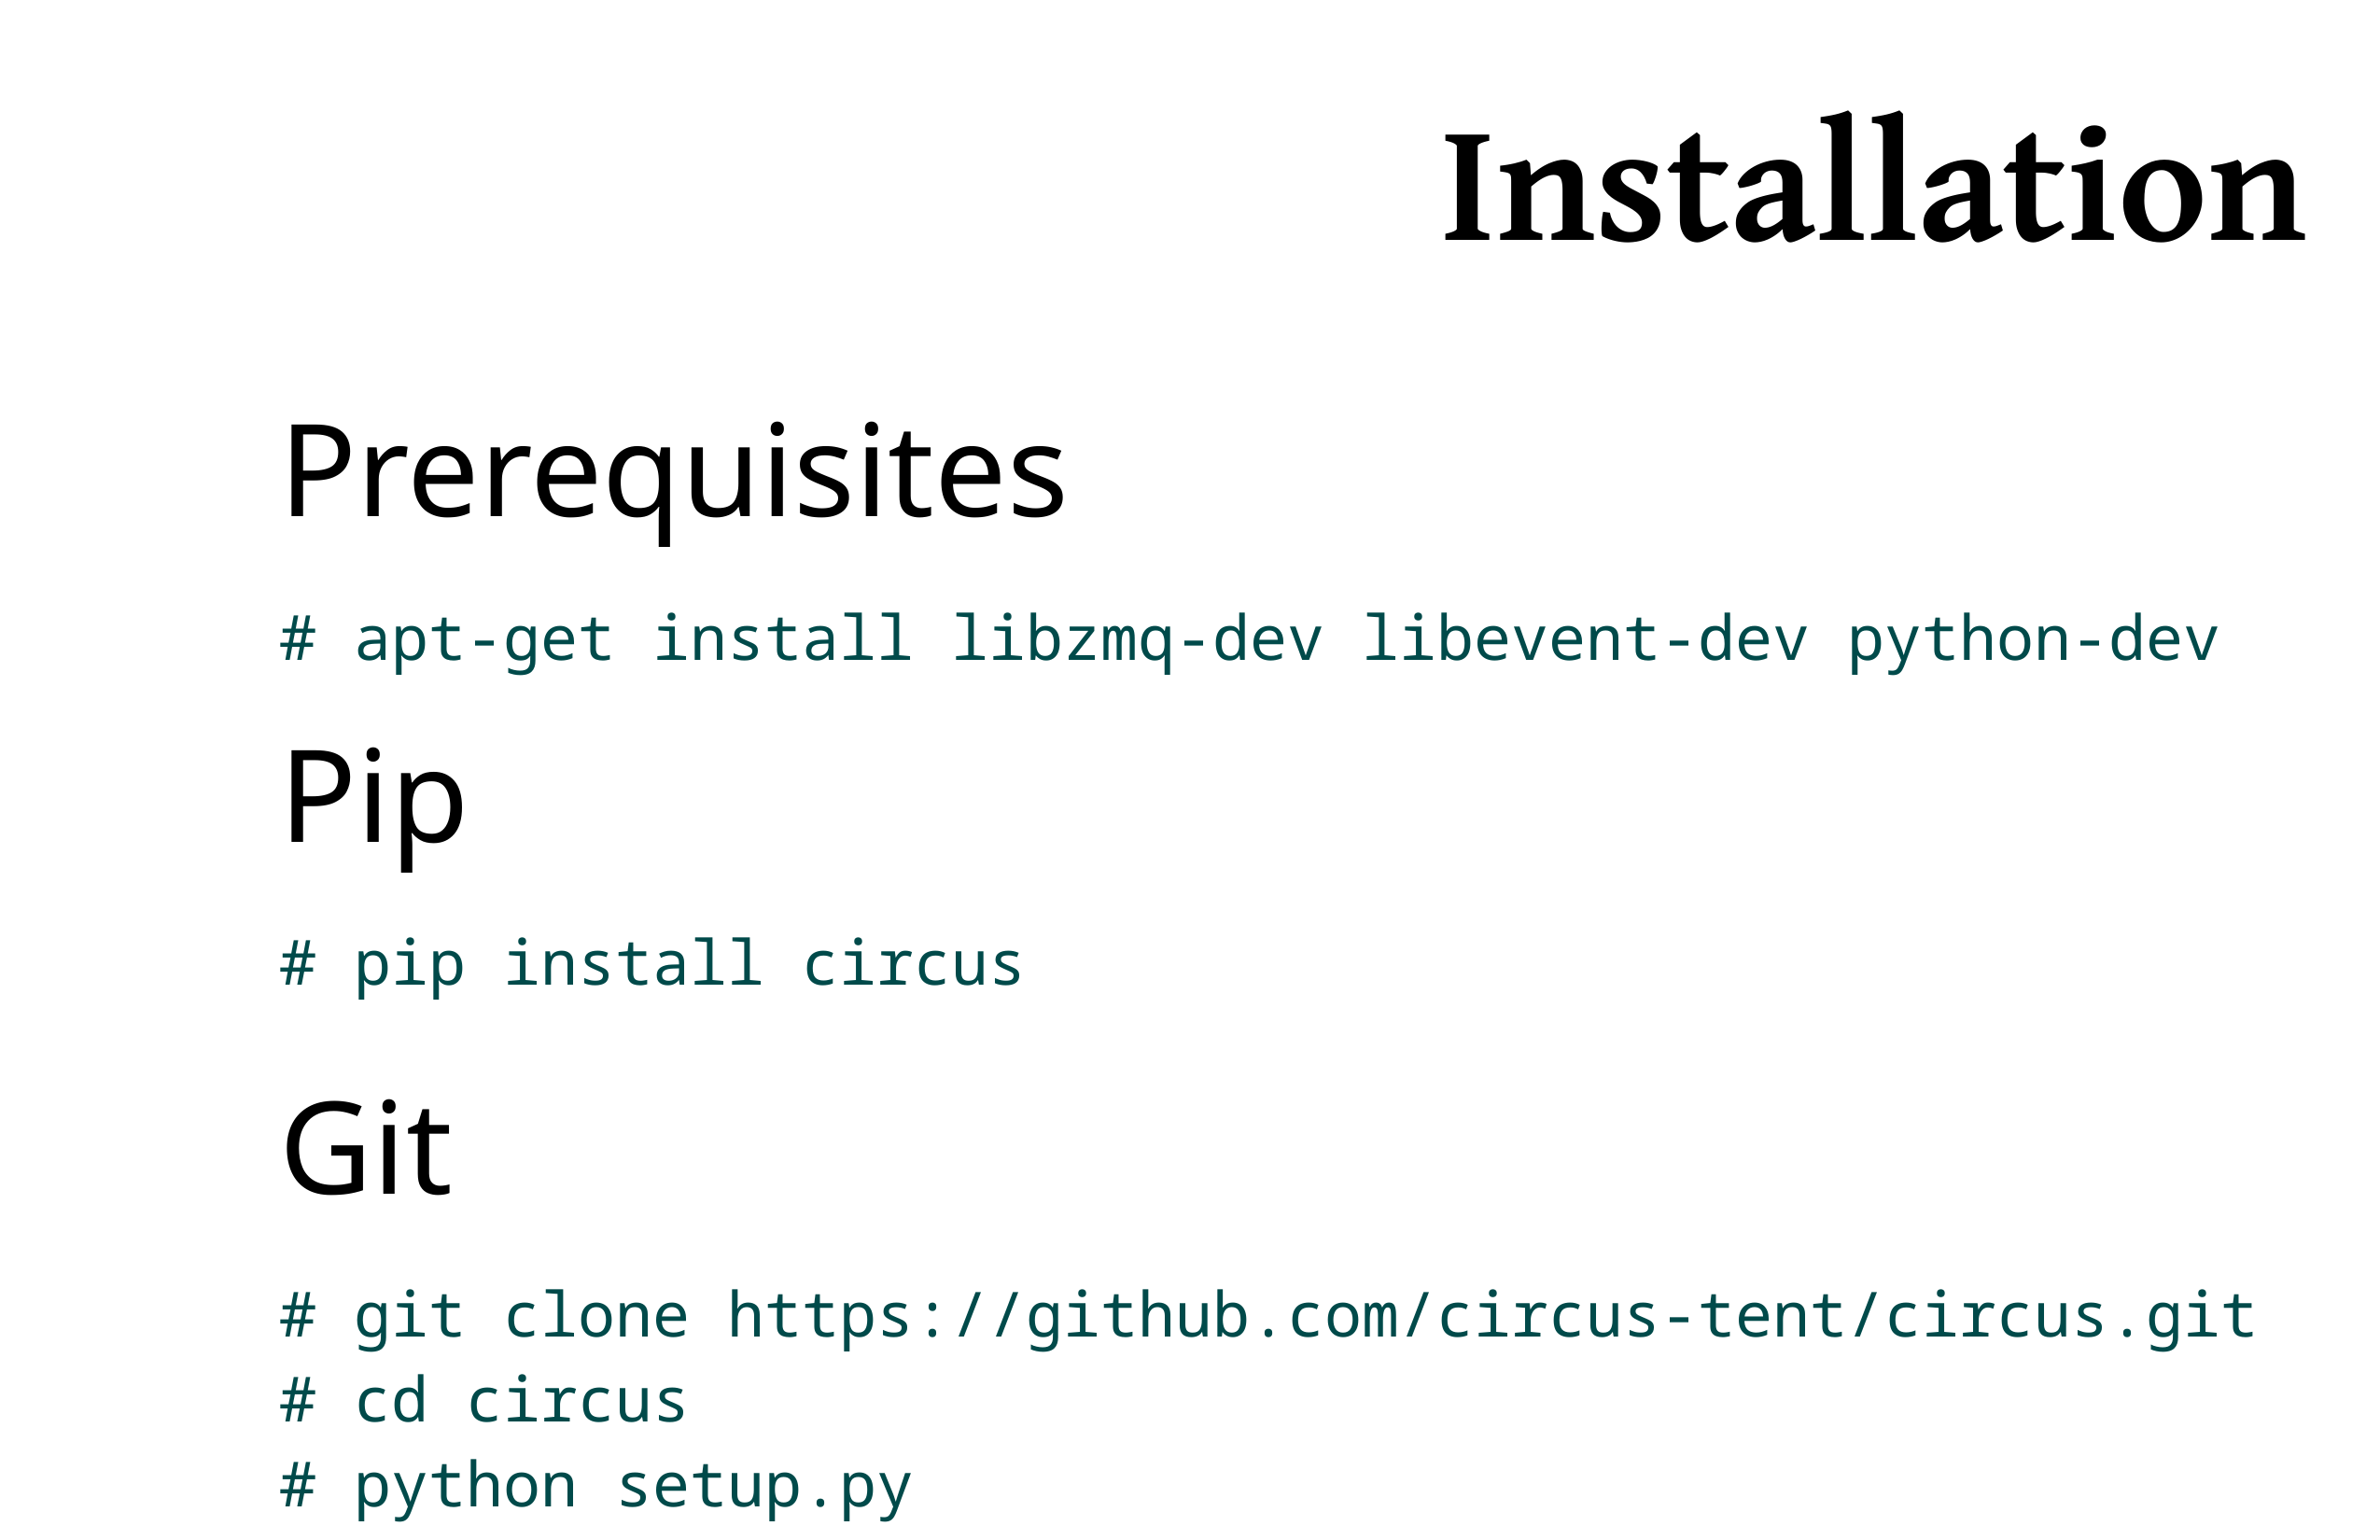

Installation
Prerequisites
# apt-get install libzmq-dev libevent-dev python-dev
Pip
# pip install circus
Git
# git clone https://github.com/circus-tent/circus.git
# cd circus
# python setup.py